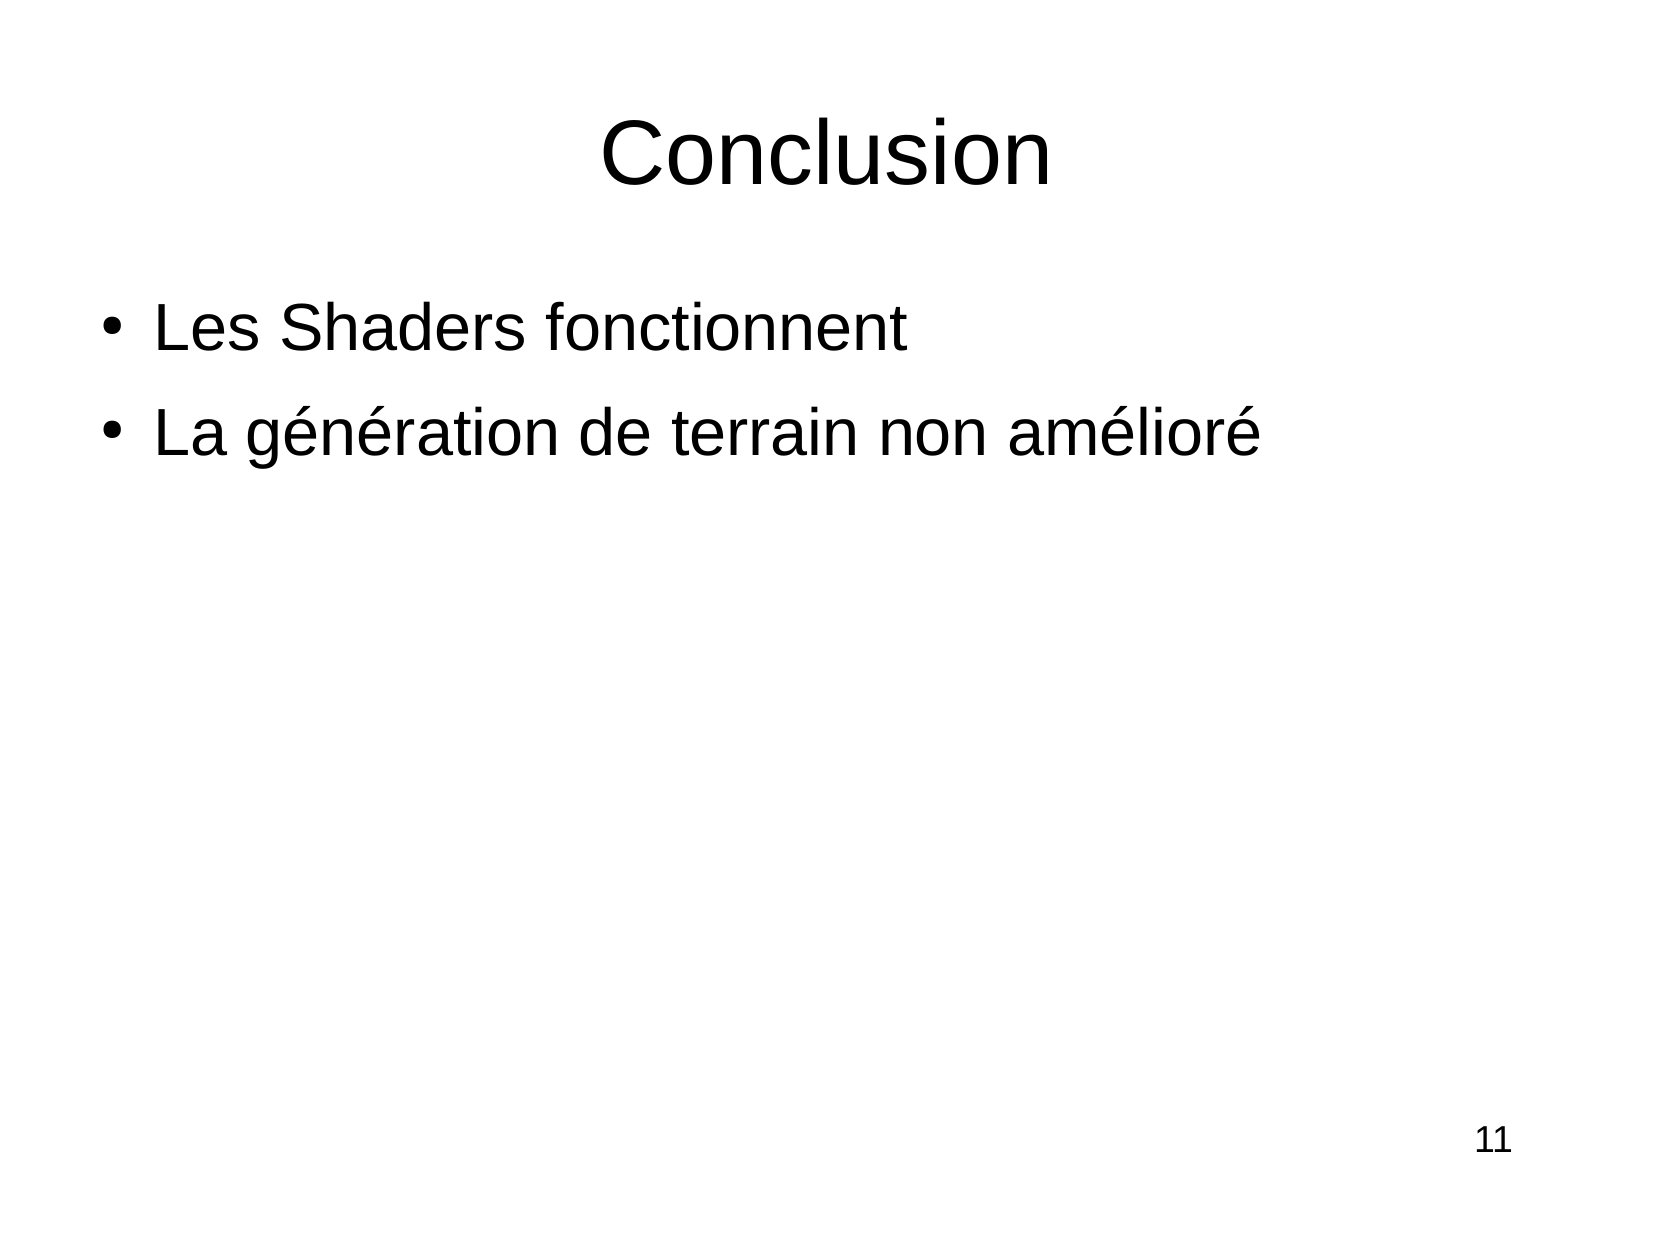

# Conclusion
Les Shaders fonctionnent
La génération de terrain non amélioré